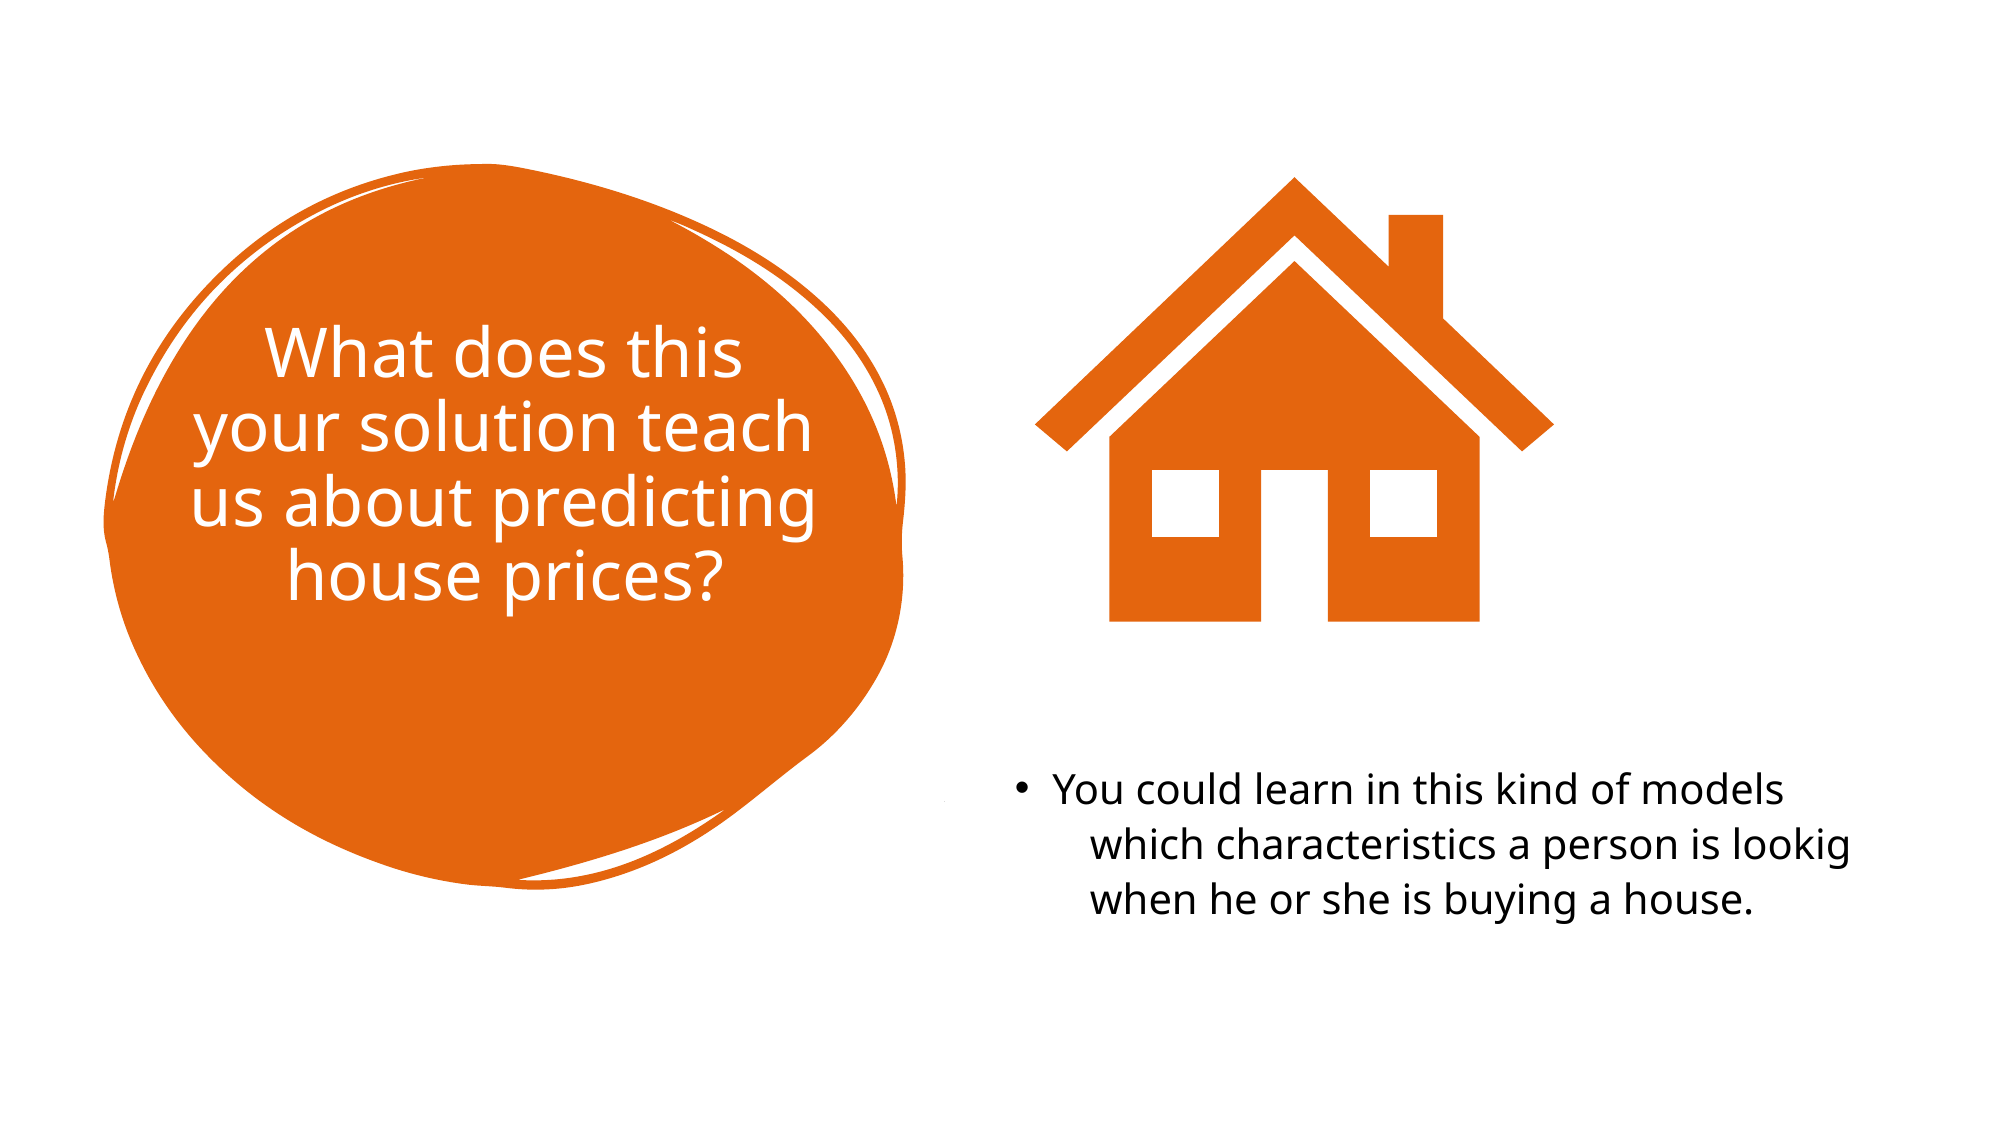

# What does this your solution teach us about predicting house prices?
You could learn in this kind of models which characteristics a person is lookig when he or she is buying a house.